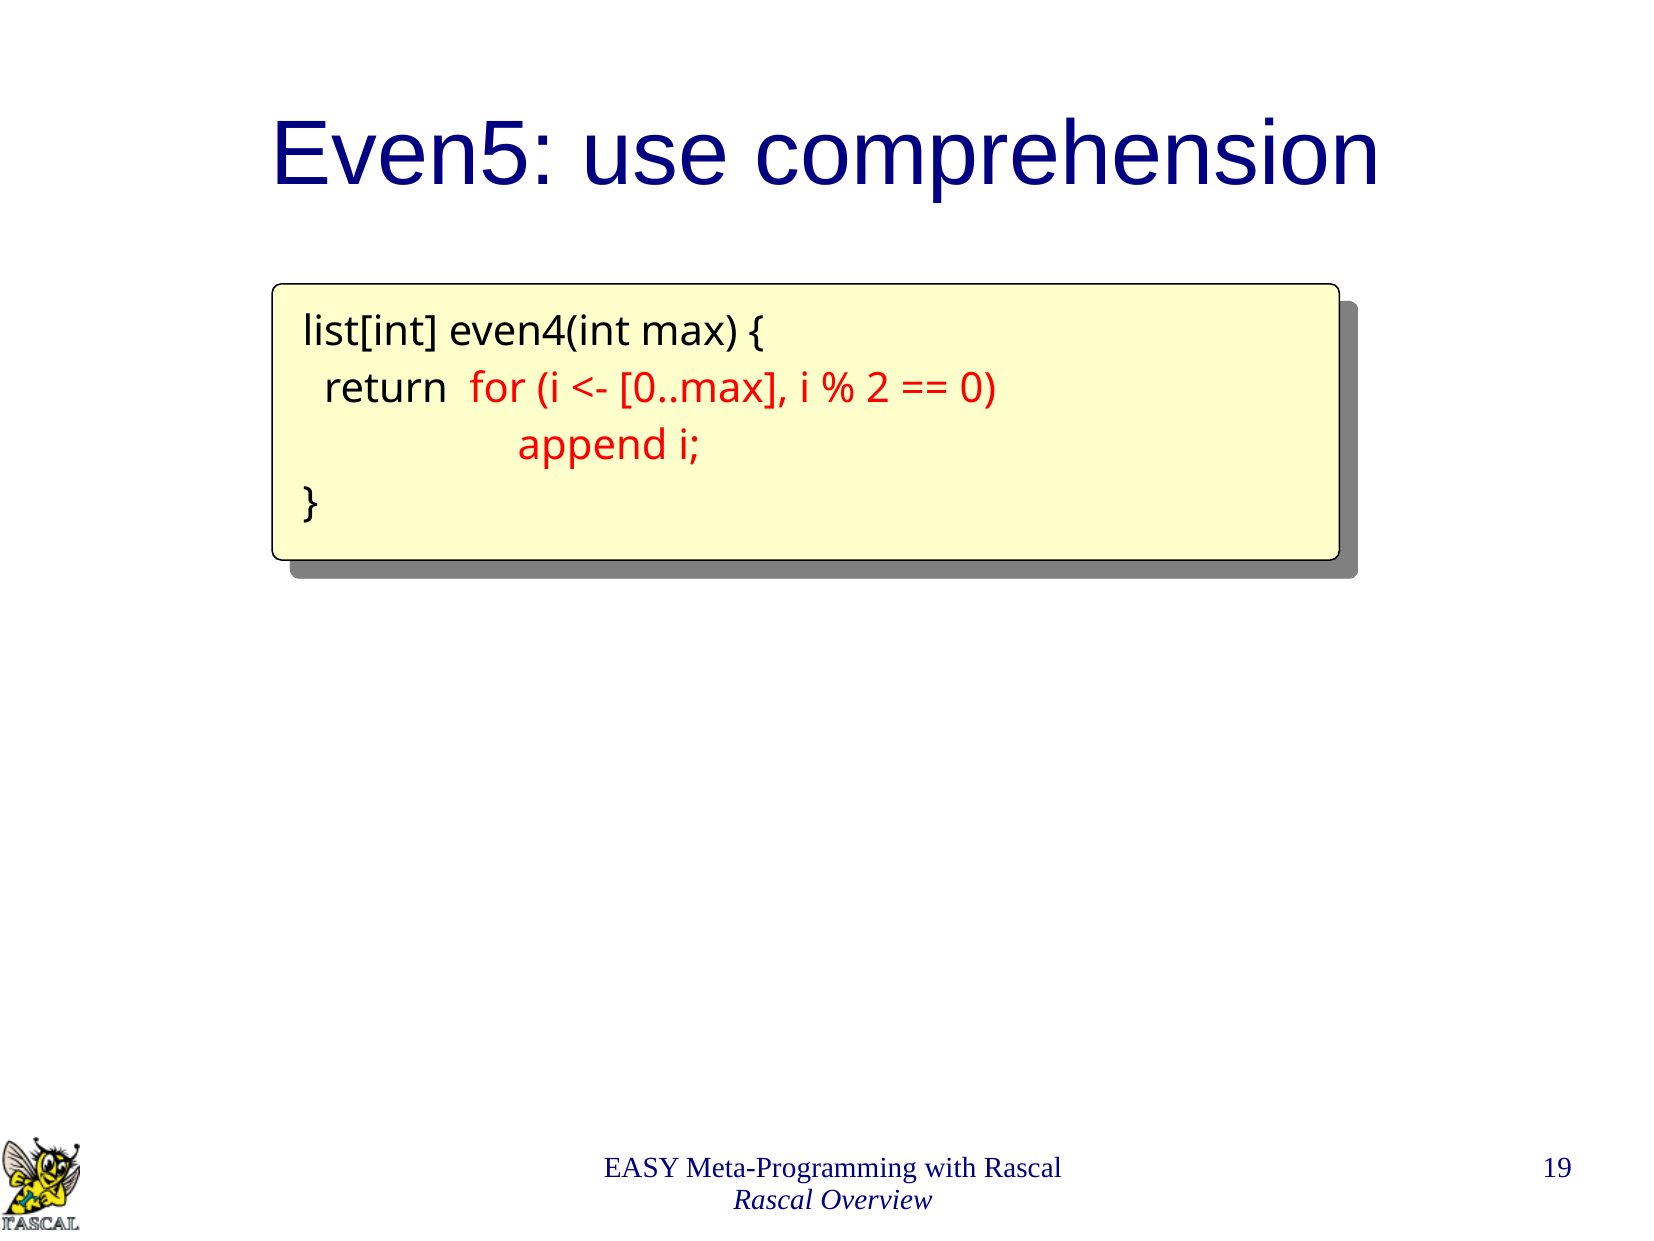

# Even5: use comprehension
list[int] even4(int max) {
 return for (i <- [0..max], i % 2 == 0)
 append i;
}
19